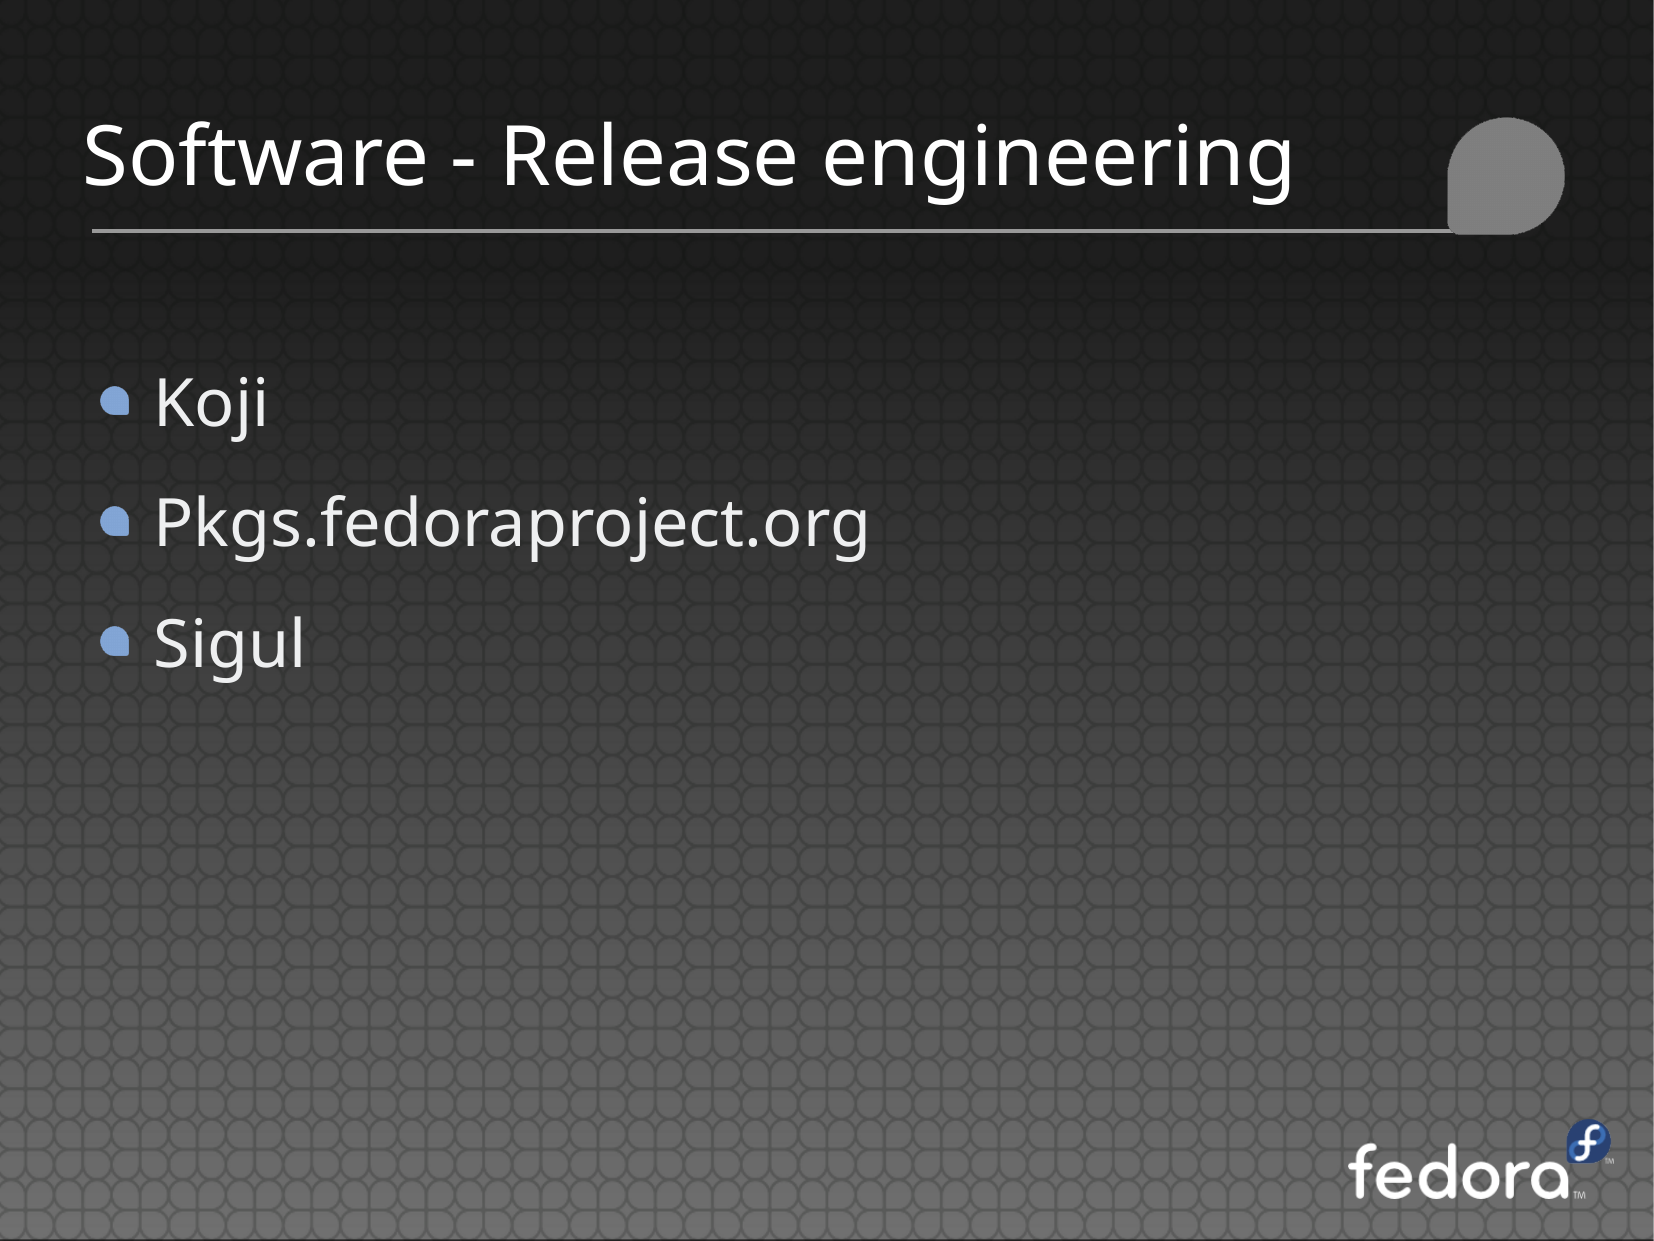

# Software - Release engineering
Koji
Pkgs.fedoraproject.org
Sigul